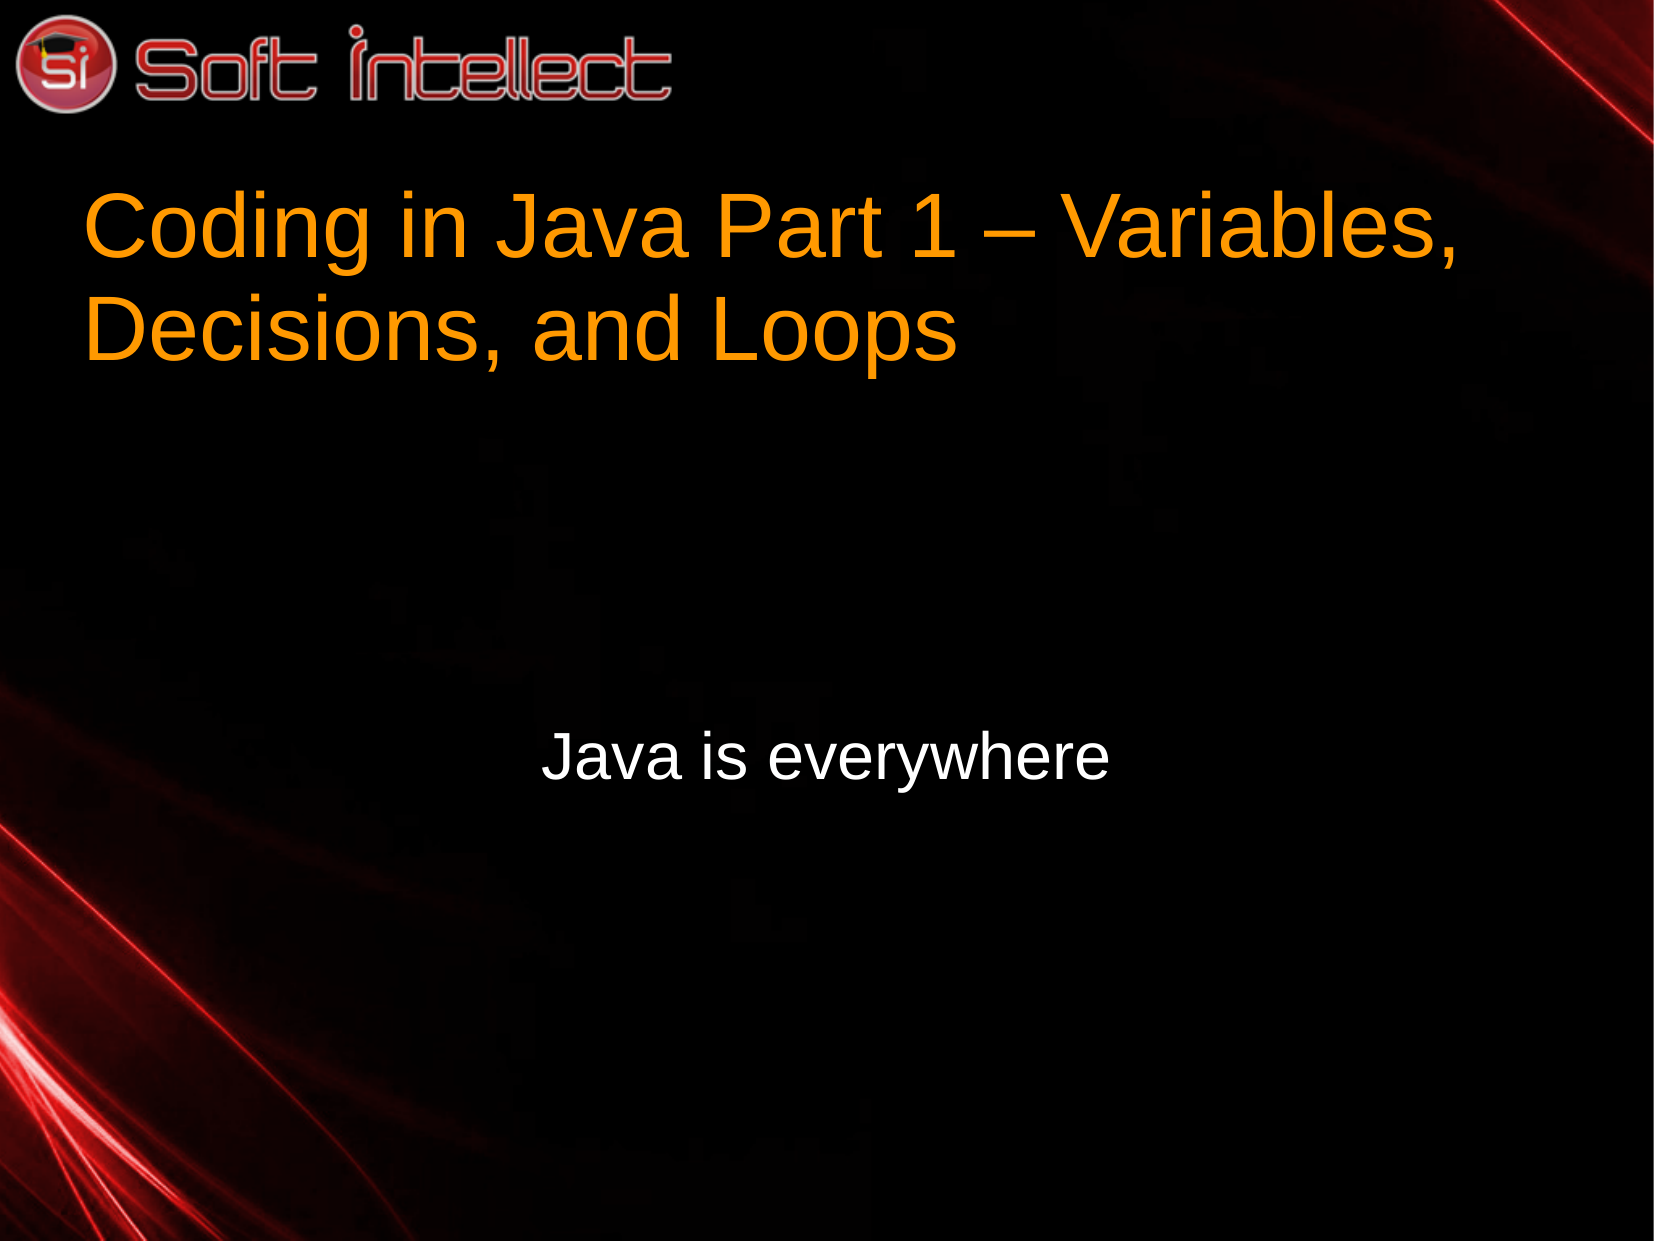

# Coding in Java Part 1 – Variables, Decisions, and Loops
Java is everywhere